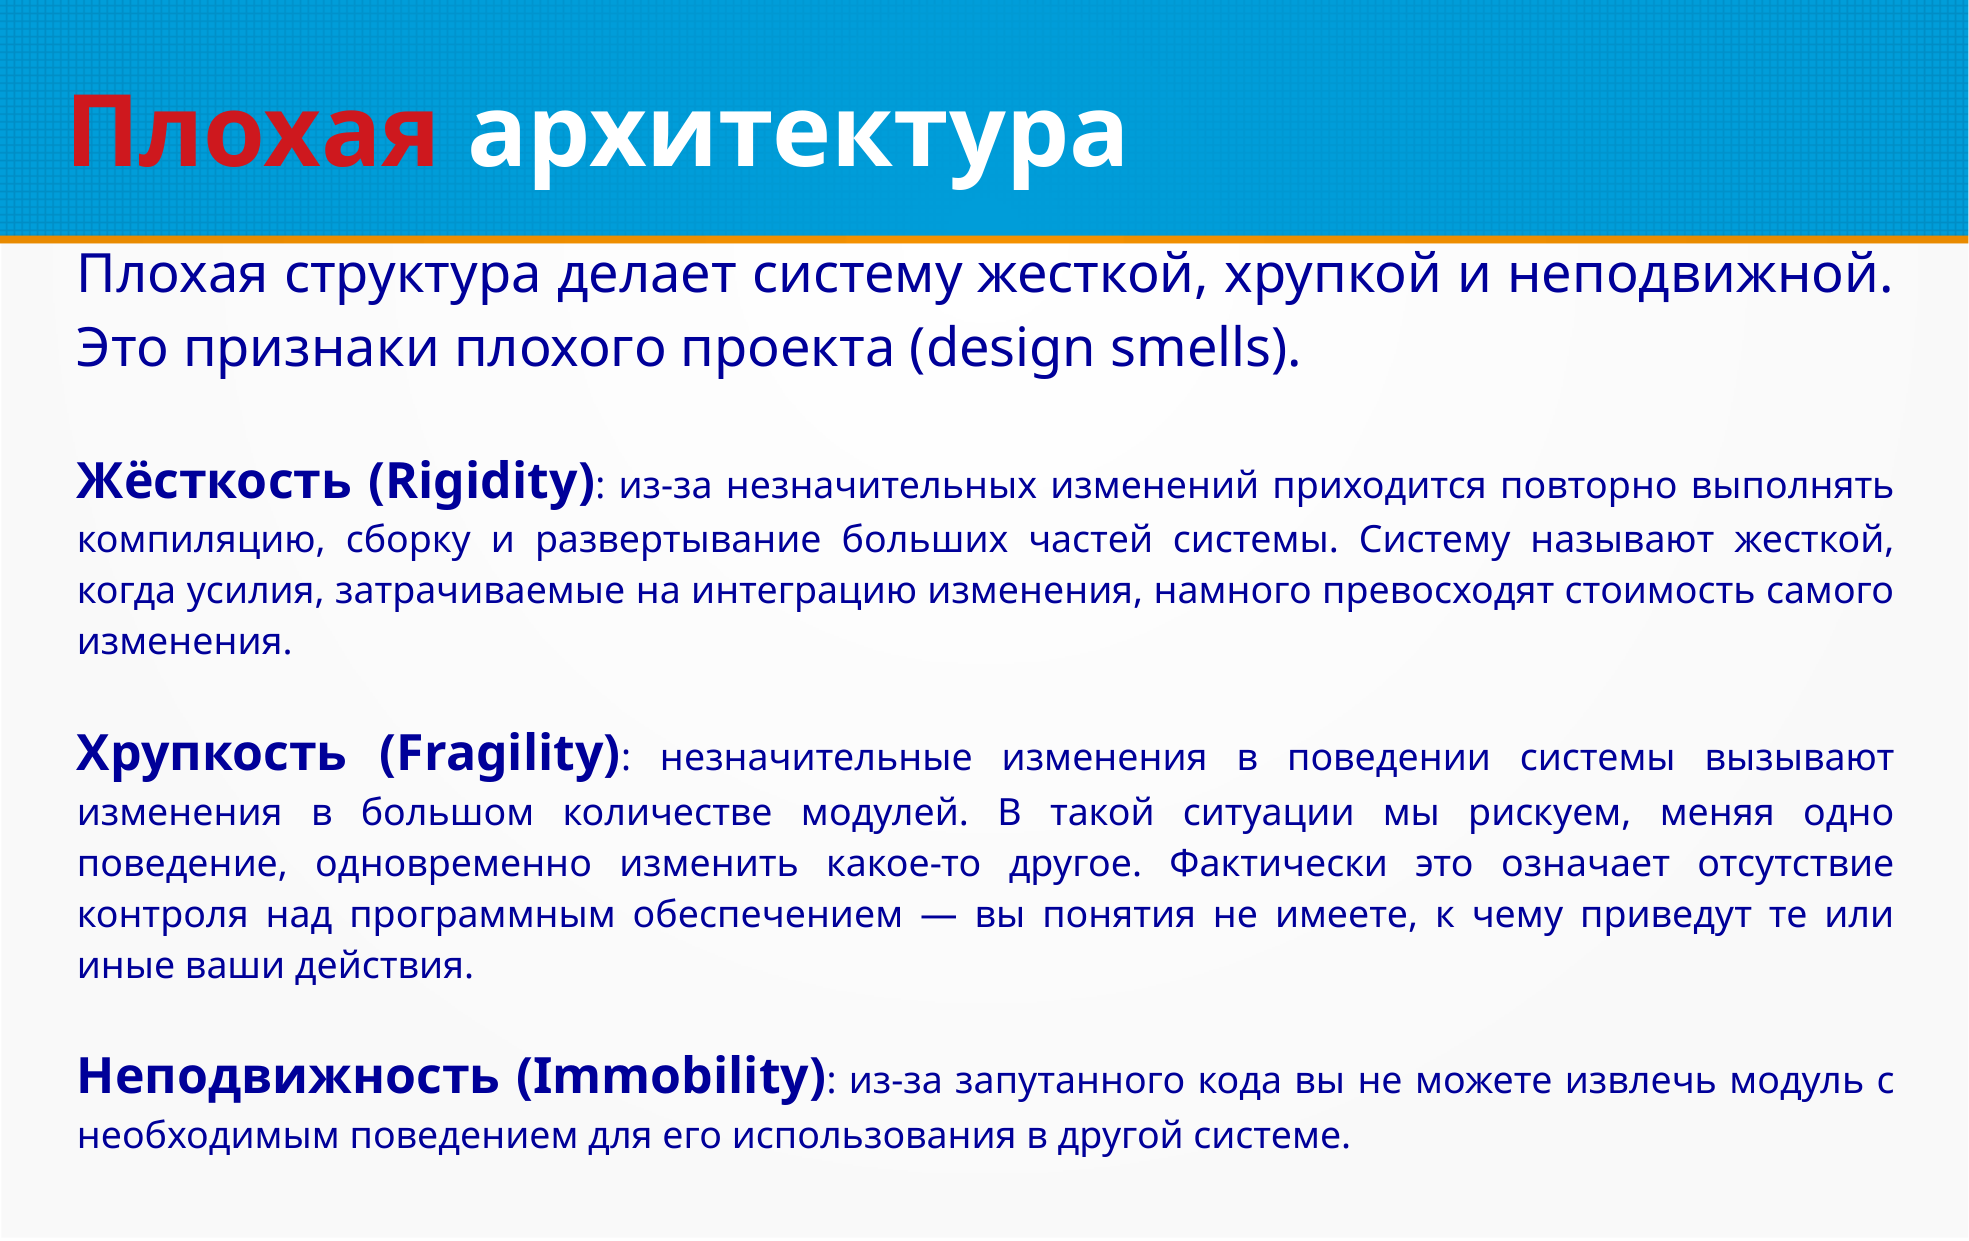

Плохая архитектура
Плохая структура делает систему жесткой, хрупкой и неподвижной. Это признаки плохого проекта (design smells).
Жёсткость (Rigidity): из-за незначительных изменений приходится повторно выполнять компиляцию, сборку и развертывание больших частей системы. Систему называют жесткой, когда усилия, затрачиваемые на интеграцию изменения, намного превосходят стоимость самого изменения.
Хрупкость (Fragility): незначительные изменения в поведении системы вызывают изменения в большом количестве модулей. В такой ситуации мы рискуем, меняя одно поведение, одновременно изменить какое-то другое. Фактически это означает отсутствие контроля над программным обеспечением — вы понятия не имеете, к чему приведут те или иные ваши действия.
Неподвижность (Immobility): из-за запутанного кода вы не можете извлечь модуль с необходимым поведением для его использования в другой системе.